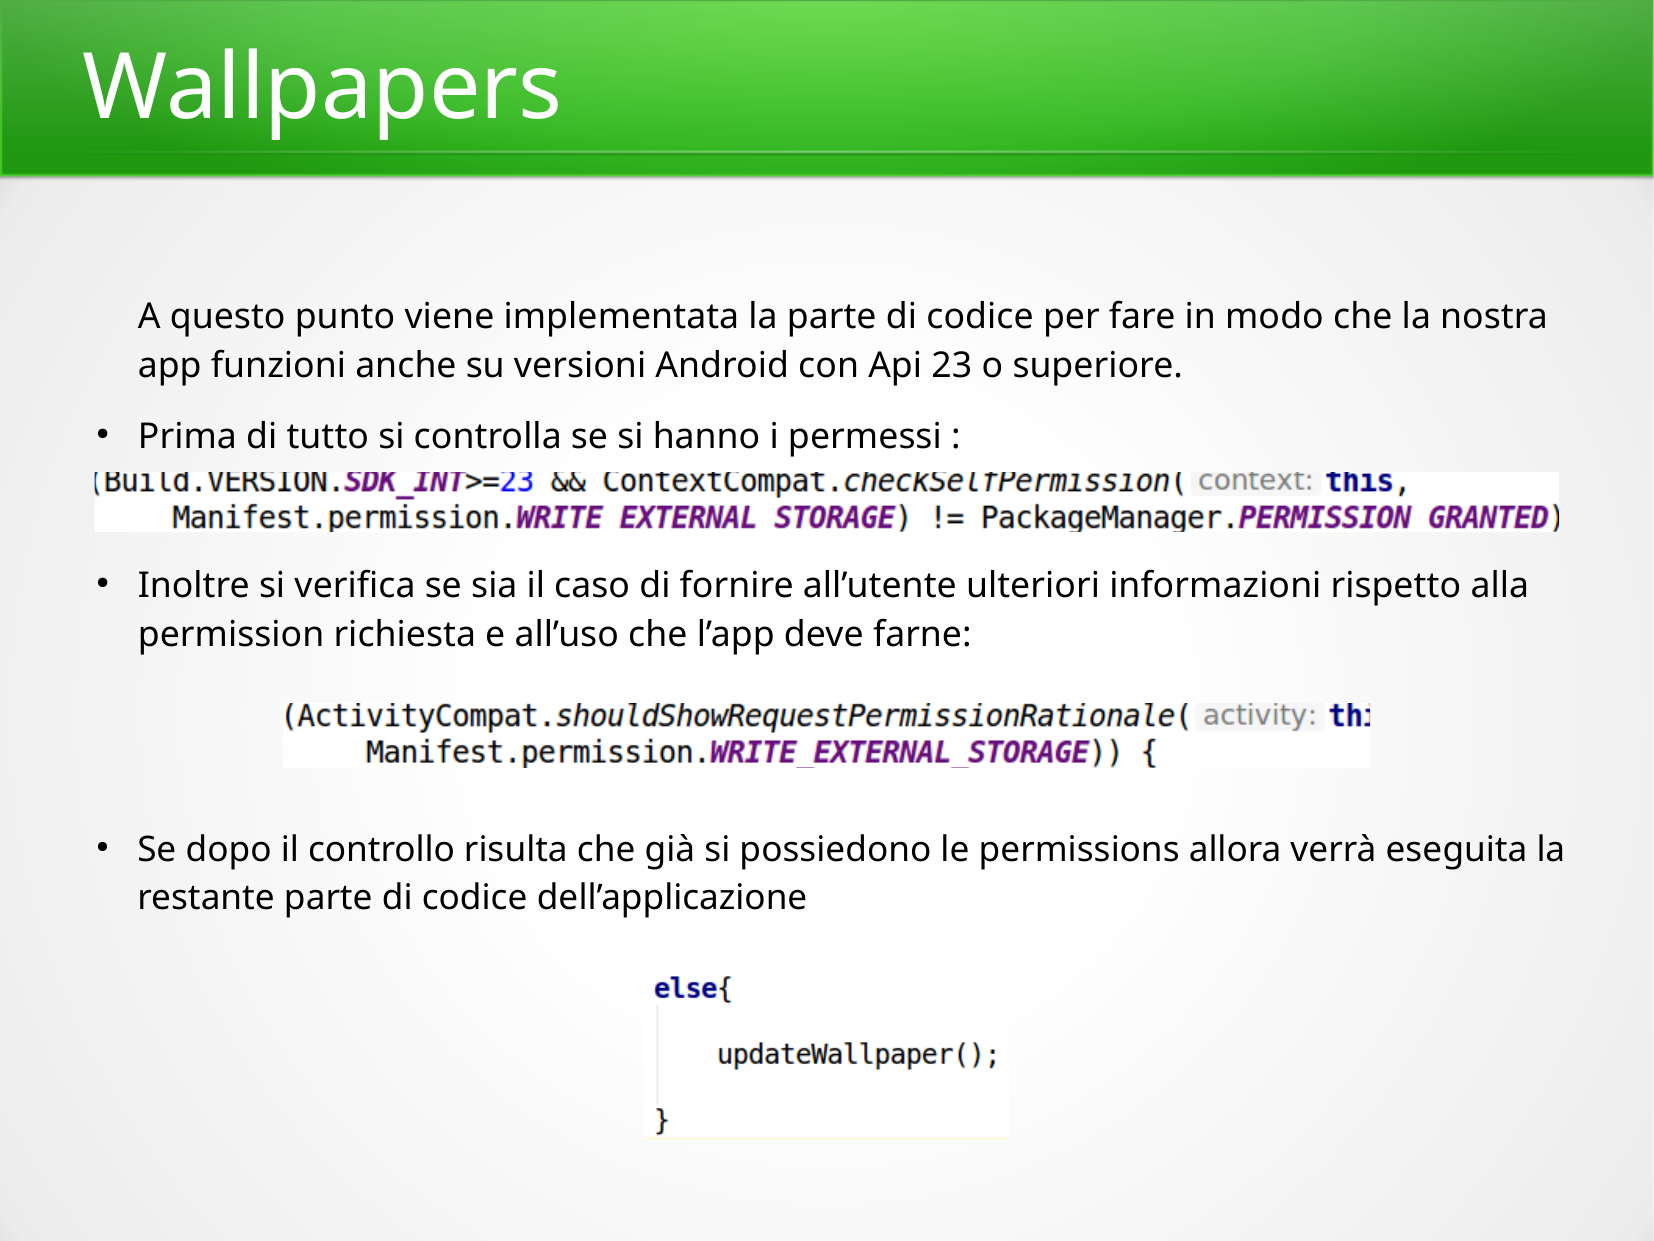

# Wallpapers
A questo punto viene implementata la parte di codice per fare in modo che la nostra app funzioni anche su versioni Android con Api 23 o superiore.
Prima di tutto si controlla se si hanno i permessi :
Inoltre si verifica se sia il caso di fornire all’utente ulteriori informazioni rispetto alla permission richiesta e all’uso che l’app deve farne:
Se dopo il controllo risulta che già si possiedono le permissions allora verrà eseguita la restante parte di codice dell’applicazione